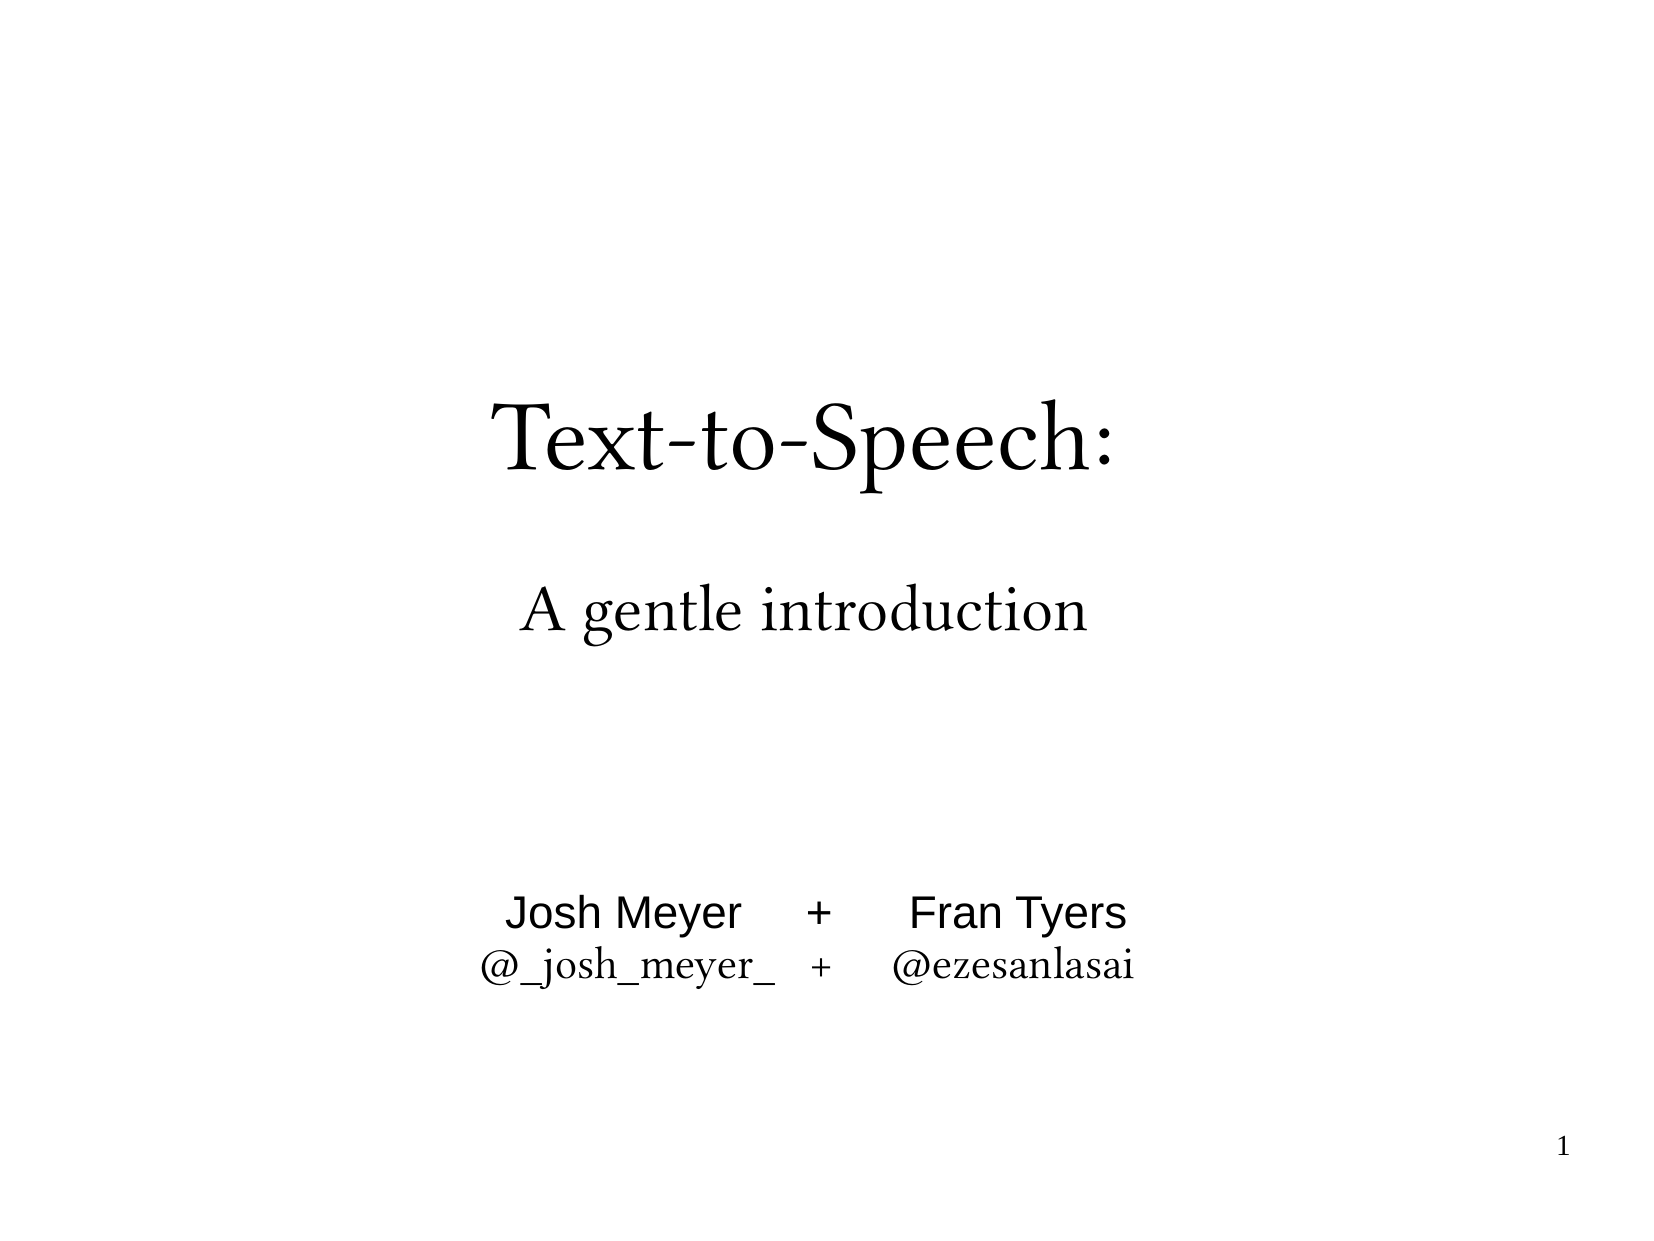

# Text-to-Speech:
A gentle introduction
 Josh Meyer + Fran Tyers
@_josh_meyer_ + @ezesanlasai
1